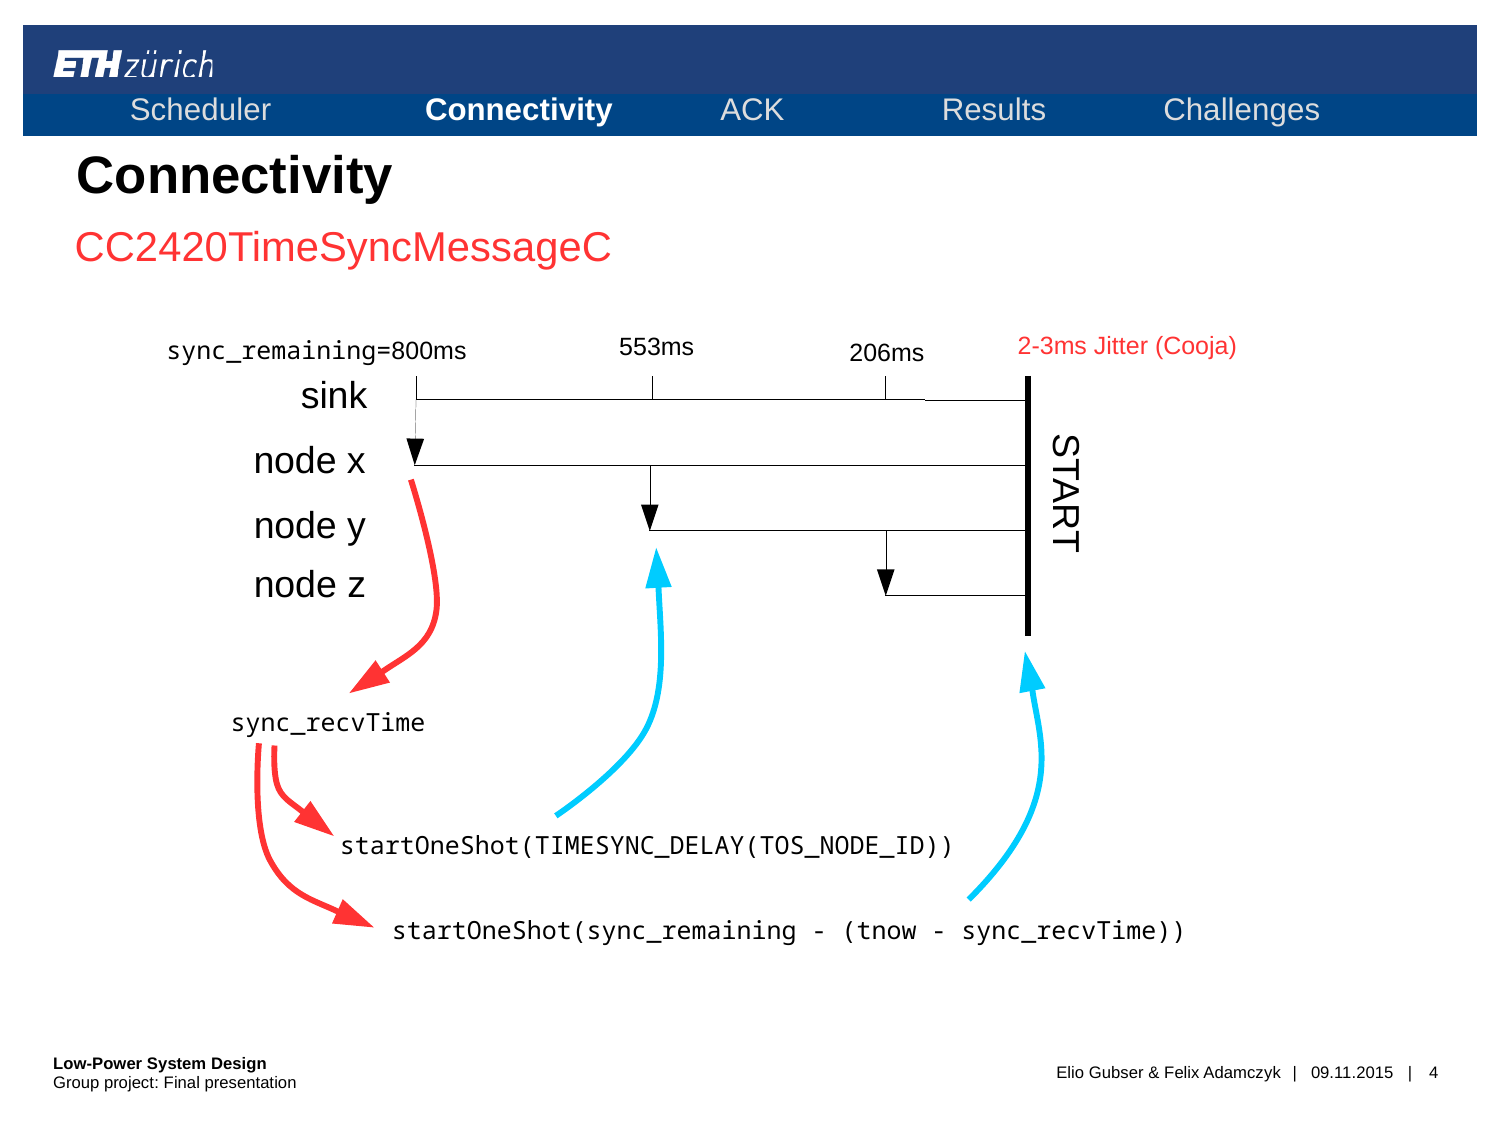

Scheduler			Connectivity		ACK			Results		Challenges
# Connectivity
CC2420TimeSyncMessageC
sync_remaining=800ms
553ms
206ms
2-3ms Jitter (Cooja)
sink
node x
START
node y
node z
sync_recvTime
startOneShot(TIMESYNC_DELAY(TOS_NODE_ID))
startOneShot(sync_remaining - (tnow - sync_recvTime))
Elio Gubser & Felix Adamczyk
09.11.2015
4